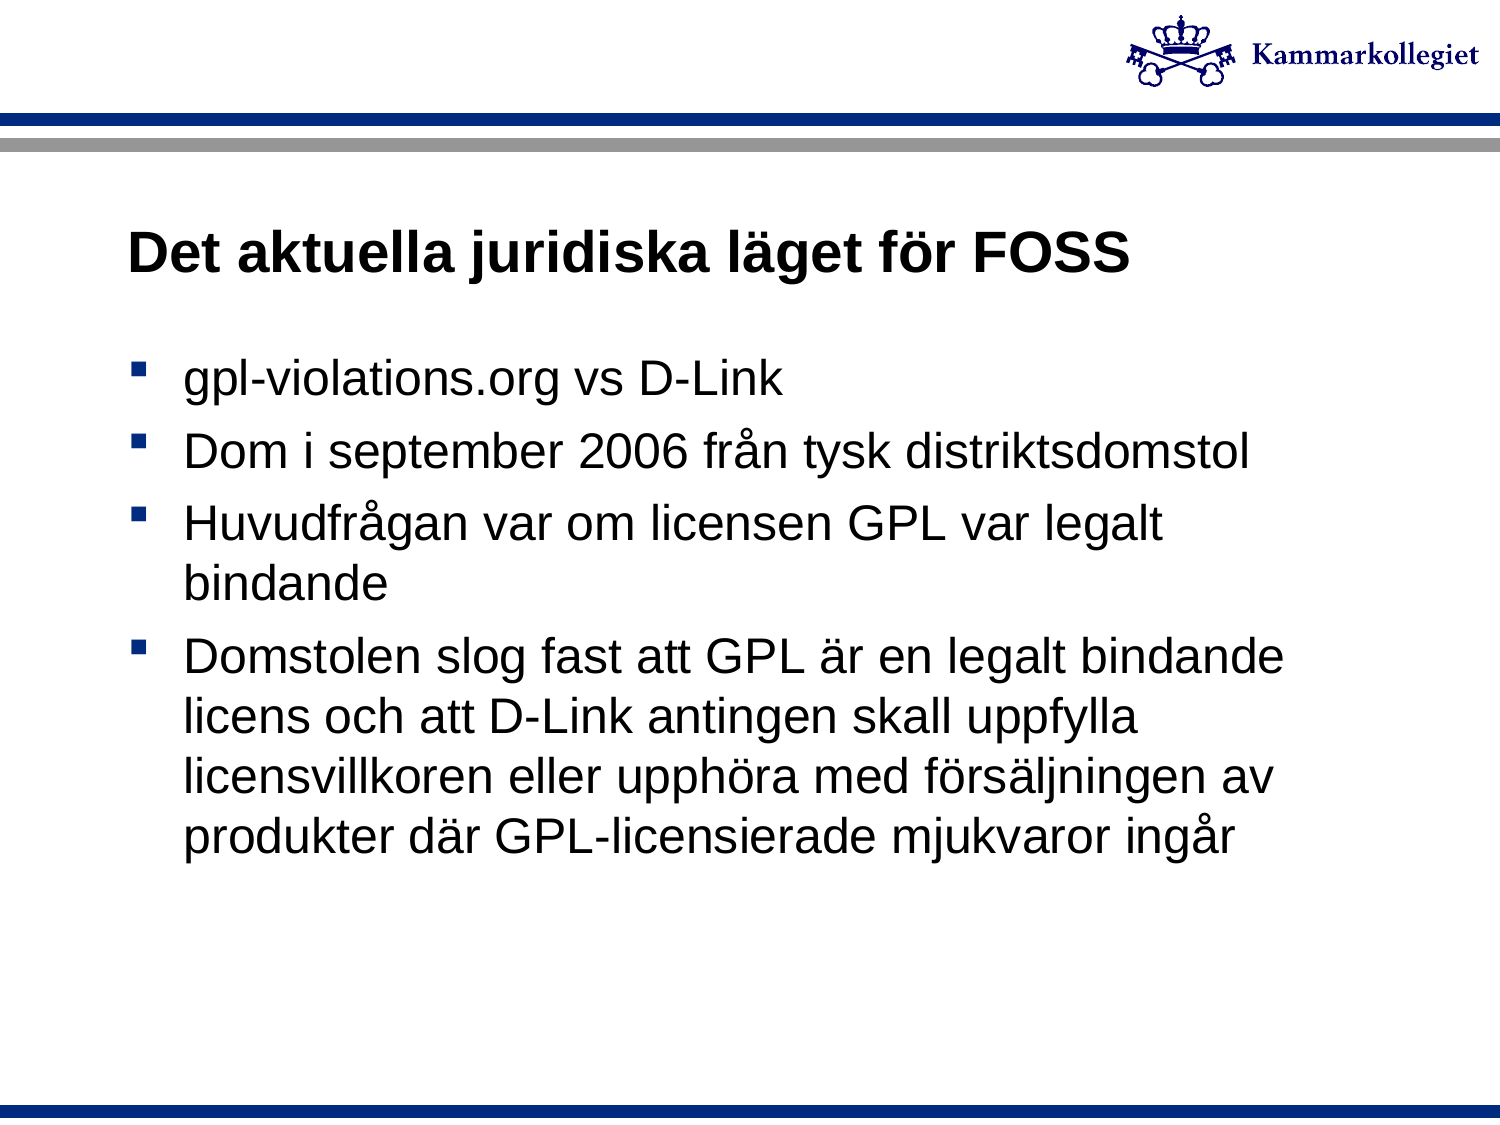

# Det aktuella juridiska läget för FOSS
gpl-violations.org vs D-Link
Dom i september 2006 från tysk distriktsdomstol
Huvudfrågan var om licensen GPL var legalt bindande
Domstolen slog fast att GPL är en legalt bindande licens och att D-Link antingen skall uppfylla licensvillkoren eller upphöra med försäljningen av produkter där GPL-licensierade mjukvaror ingår